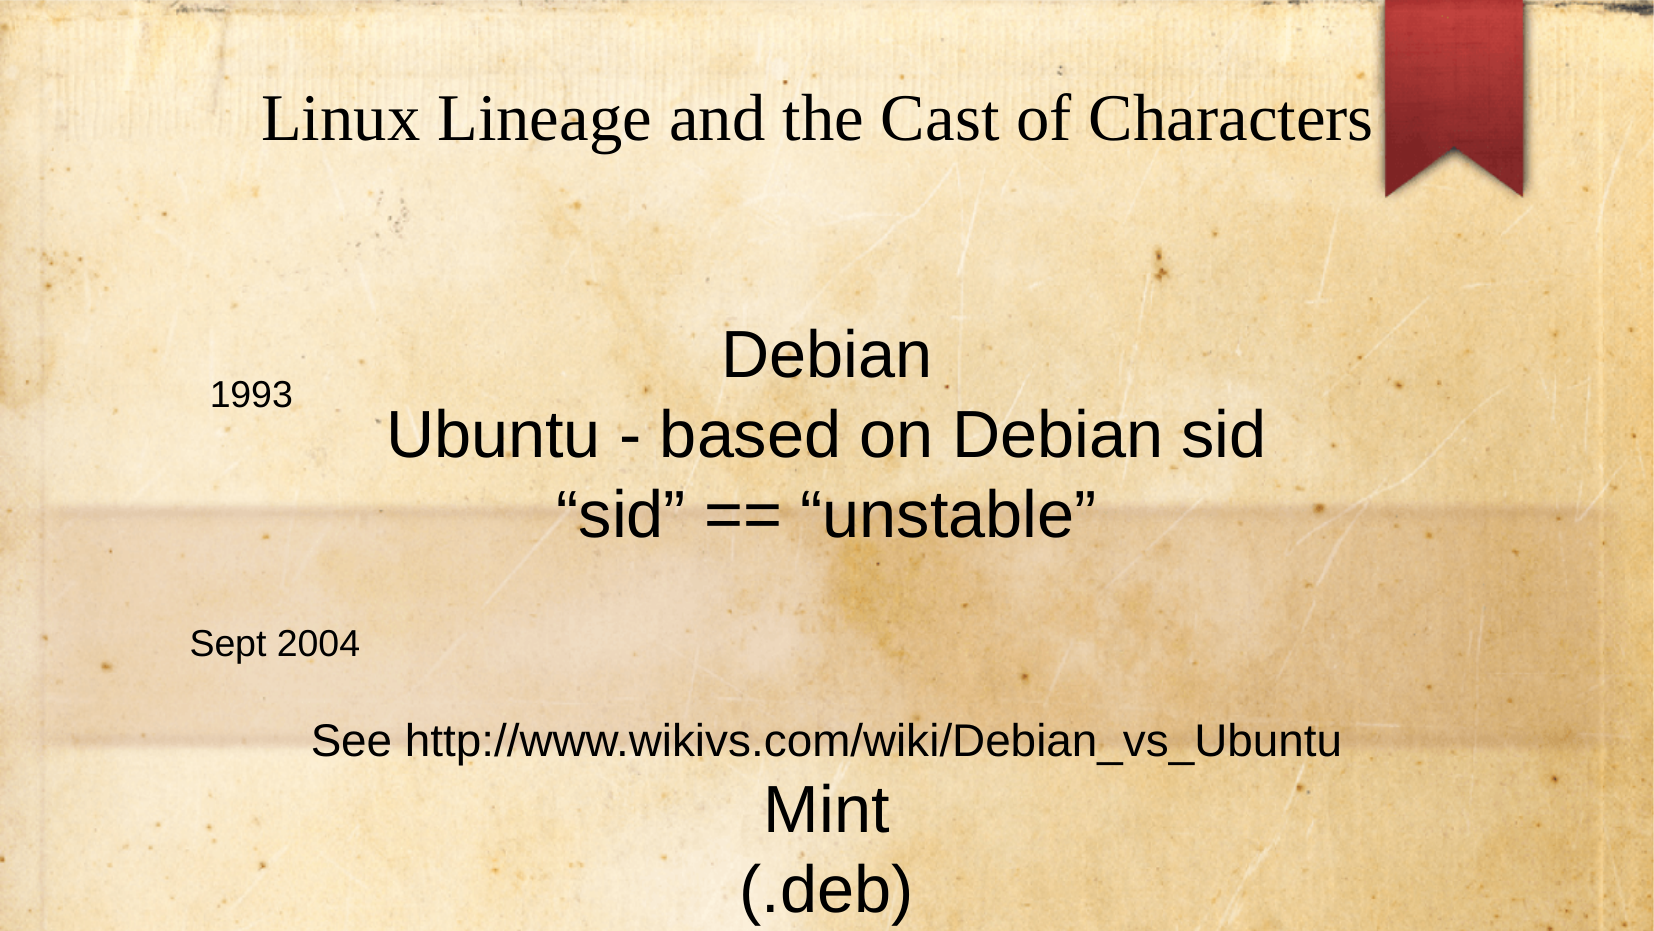

Linux Lineage and the Cast of Characters
Debian
Ubuntu - based on Debian sid
“sid” == “unstable”
See http://www.wikivs.com/wiki/Debian_vs_Ubuntu
Mint
(.deb)
1993
Sept 2004
CS-334 Spring 2015													Page of